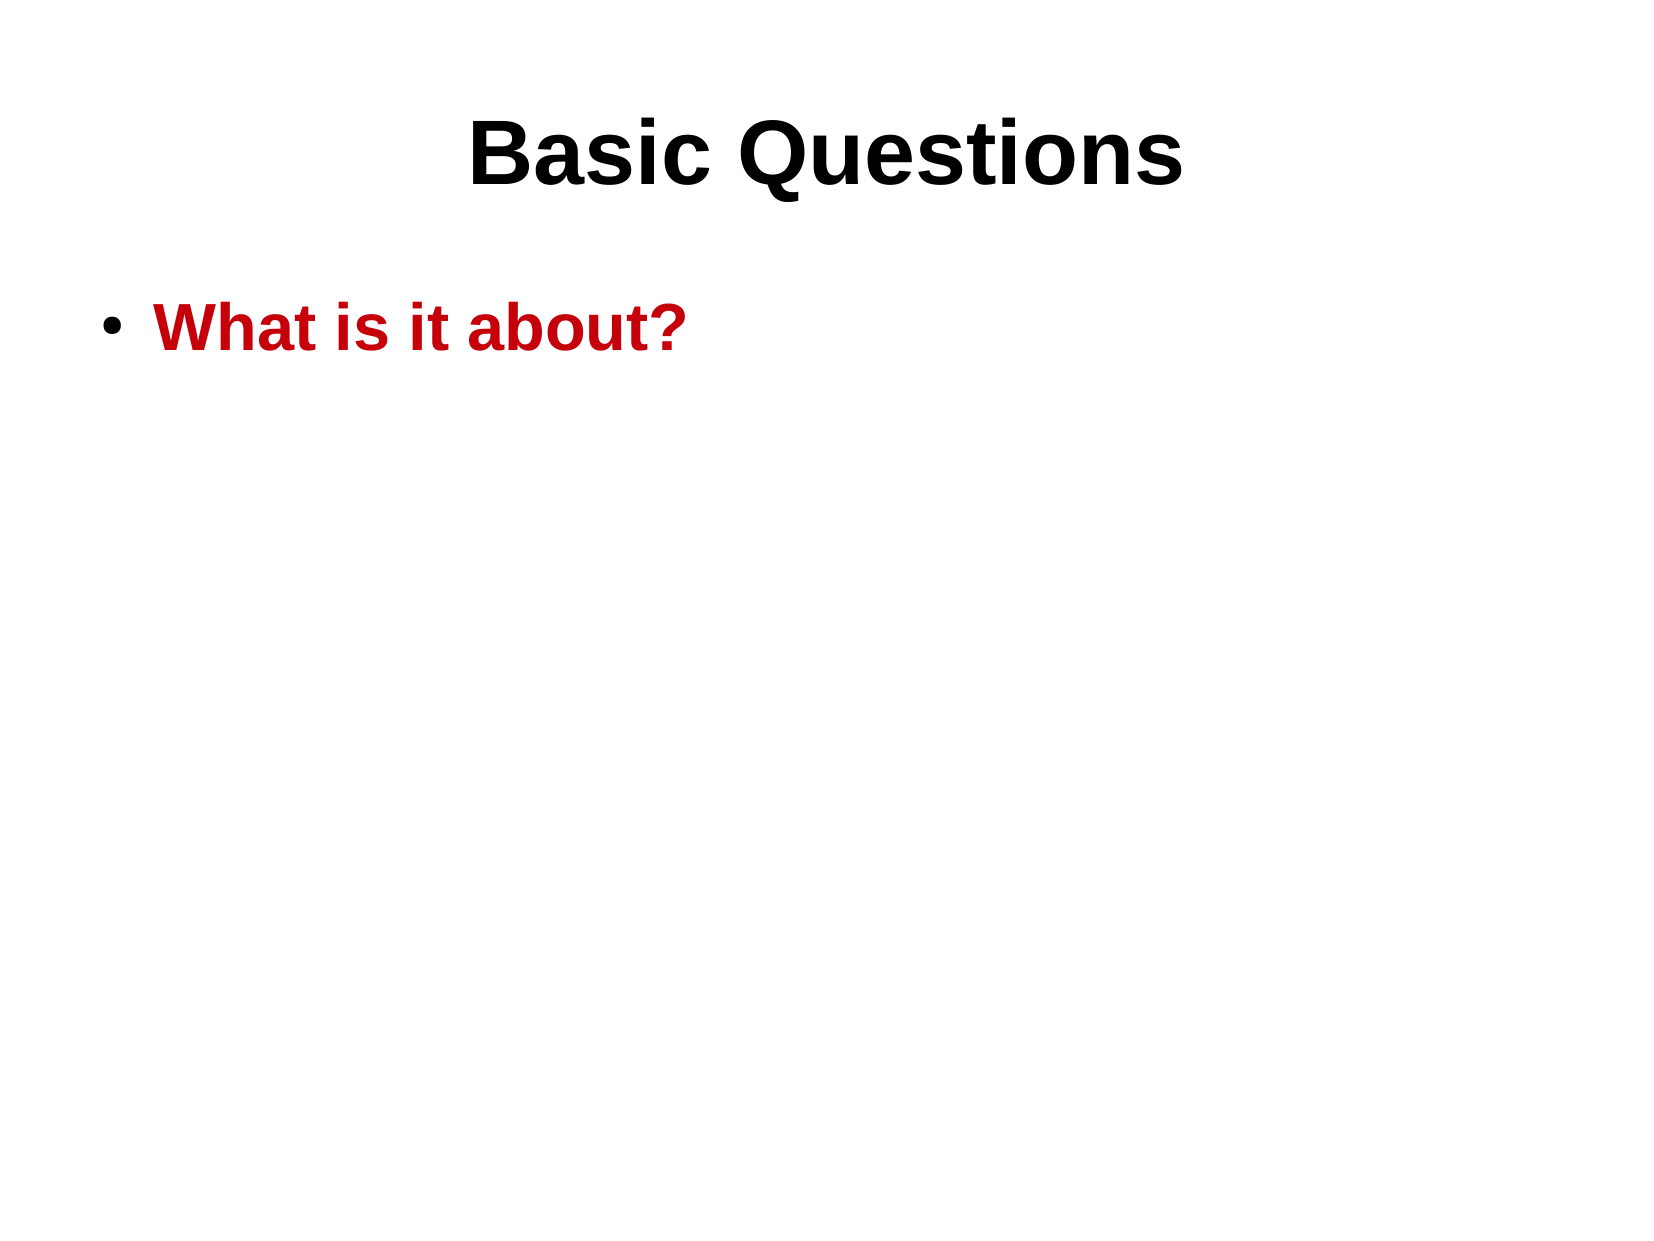

# Basic Questions
What is it about?